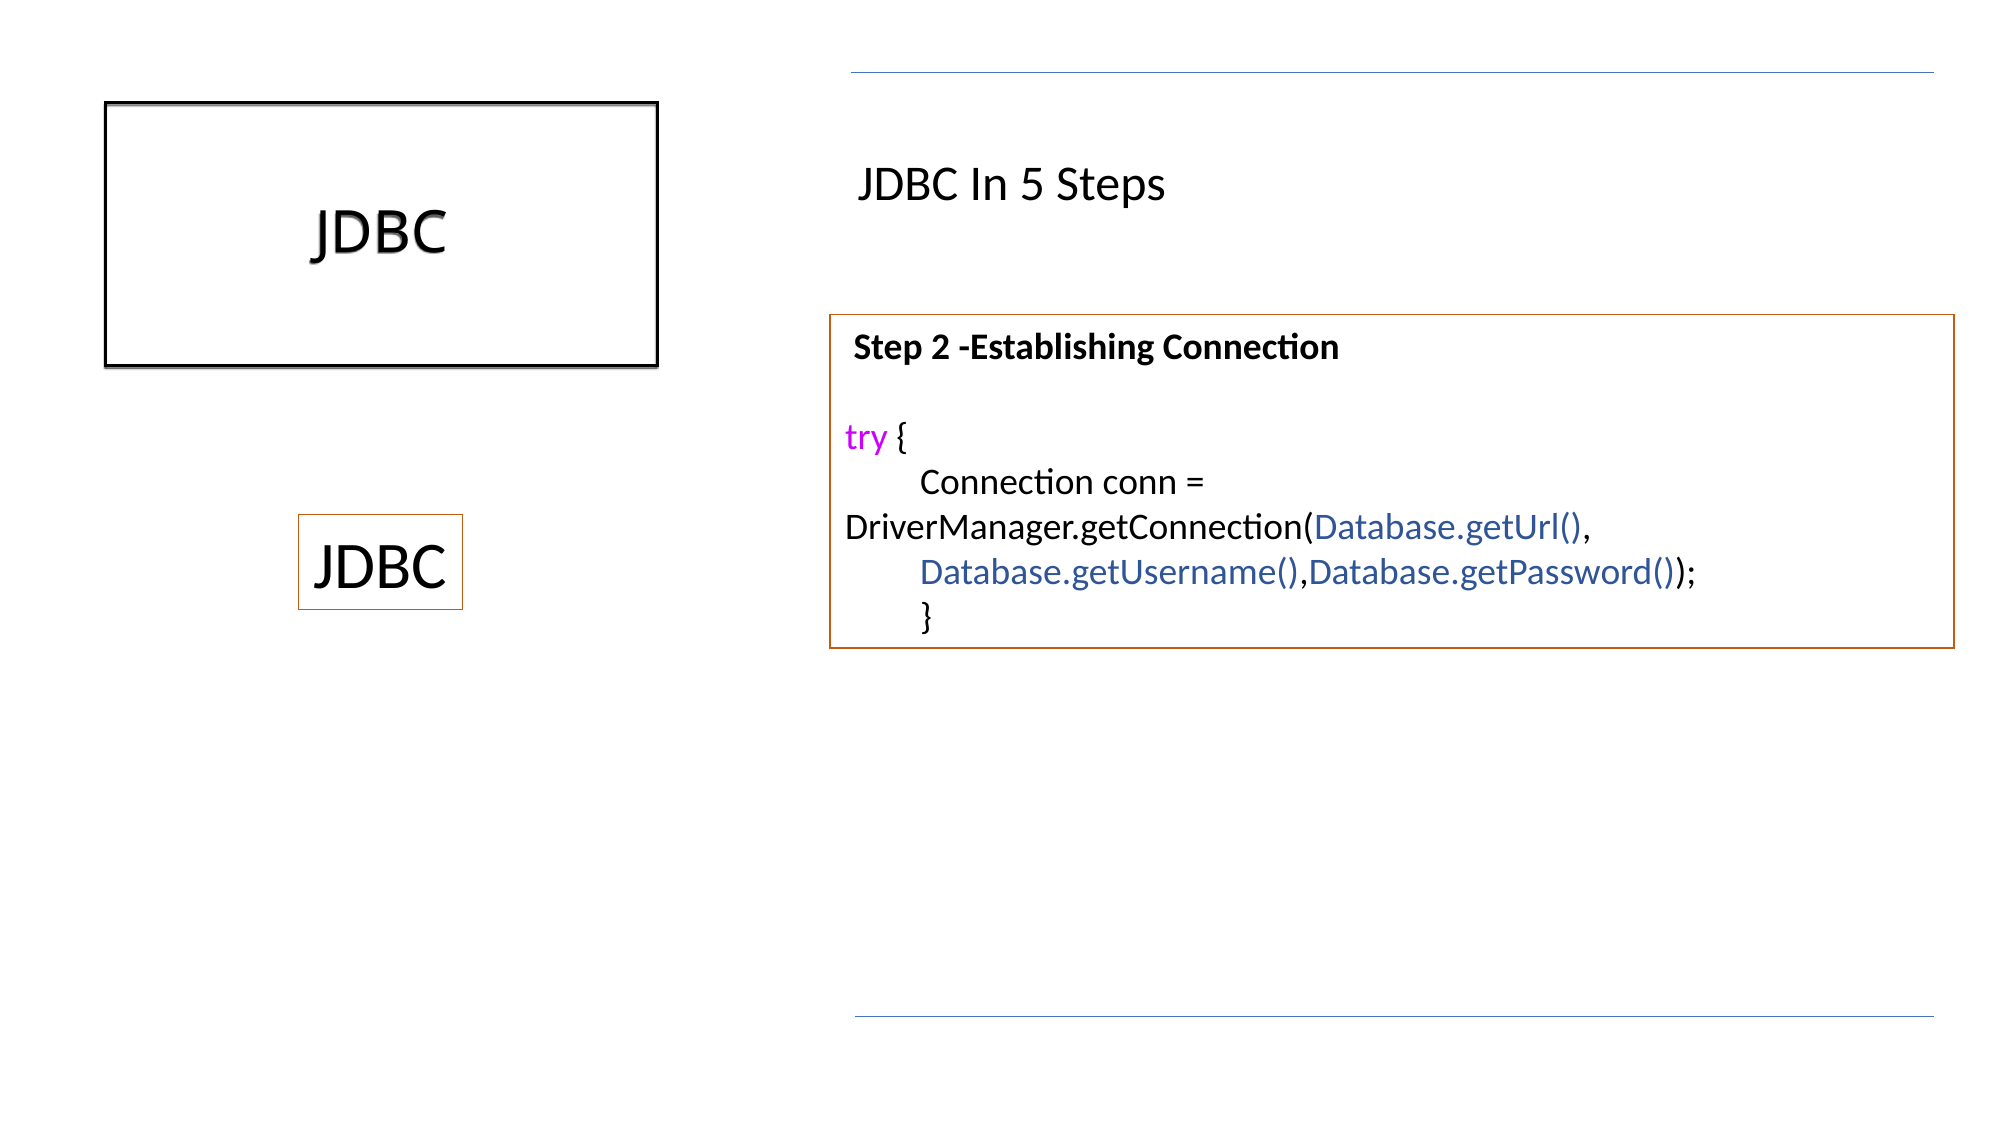

# JDBC
JDBC In 5 Steps
 Step 2 -Establishing Connection
try {
	Connection conn = 	DriverManager.getConnection(Database.getUrl(),
	Database.getUsername(),Database.getPassword());
	}
JDBC